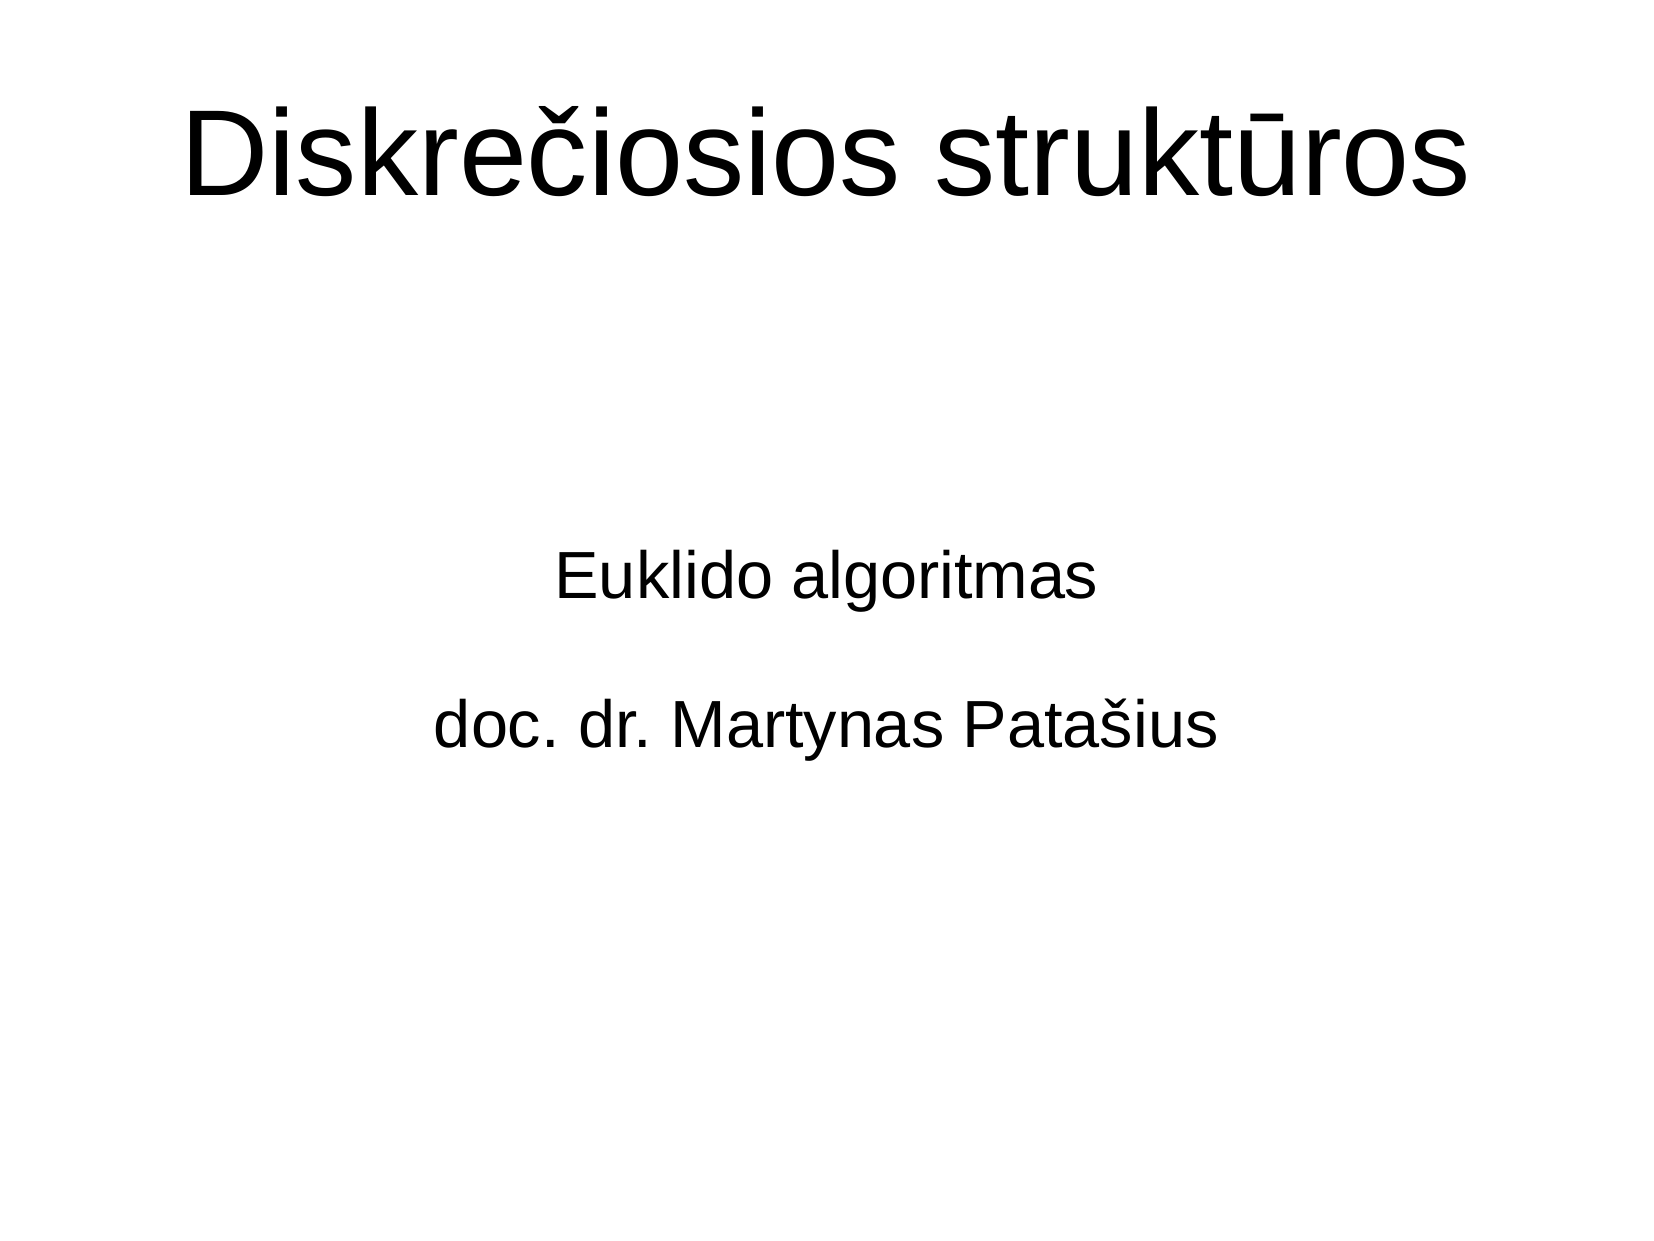

# Diskrečiosios struktūros
Euklido algoritmas
doc. dr. Martynas Patašius